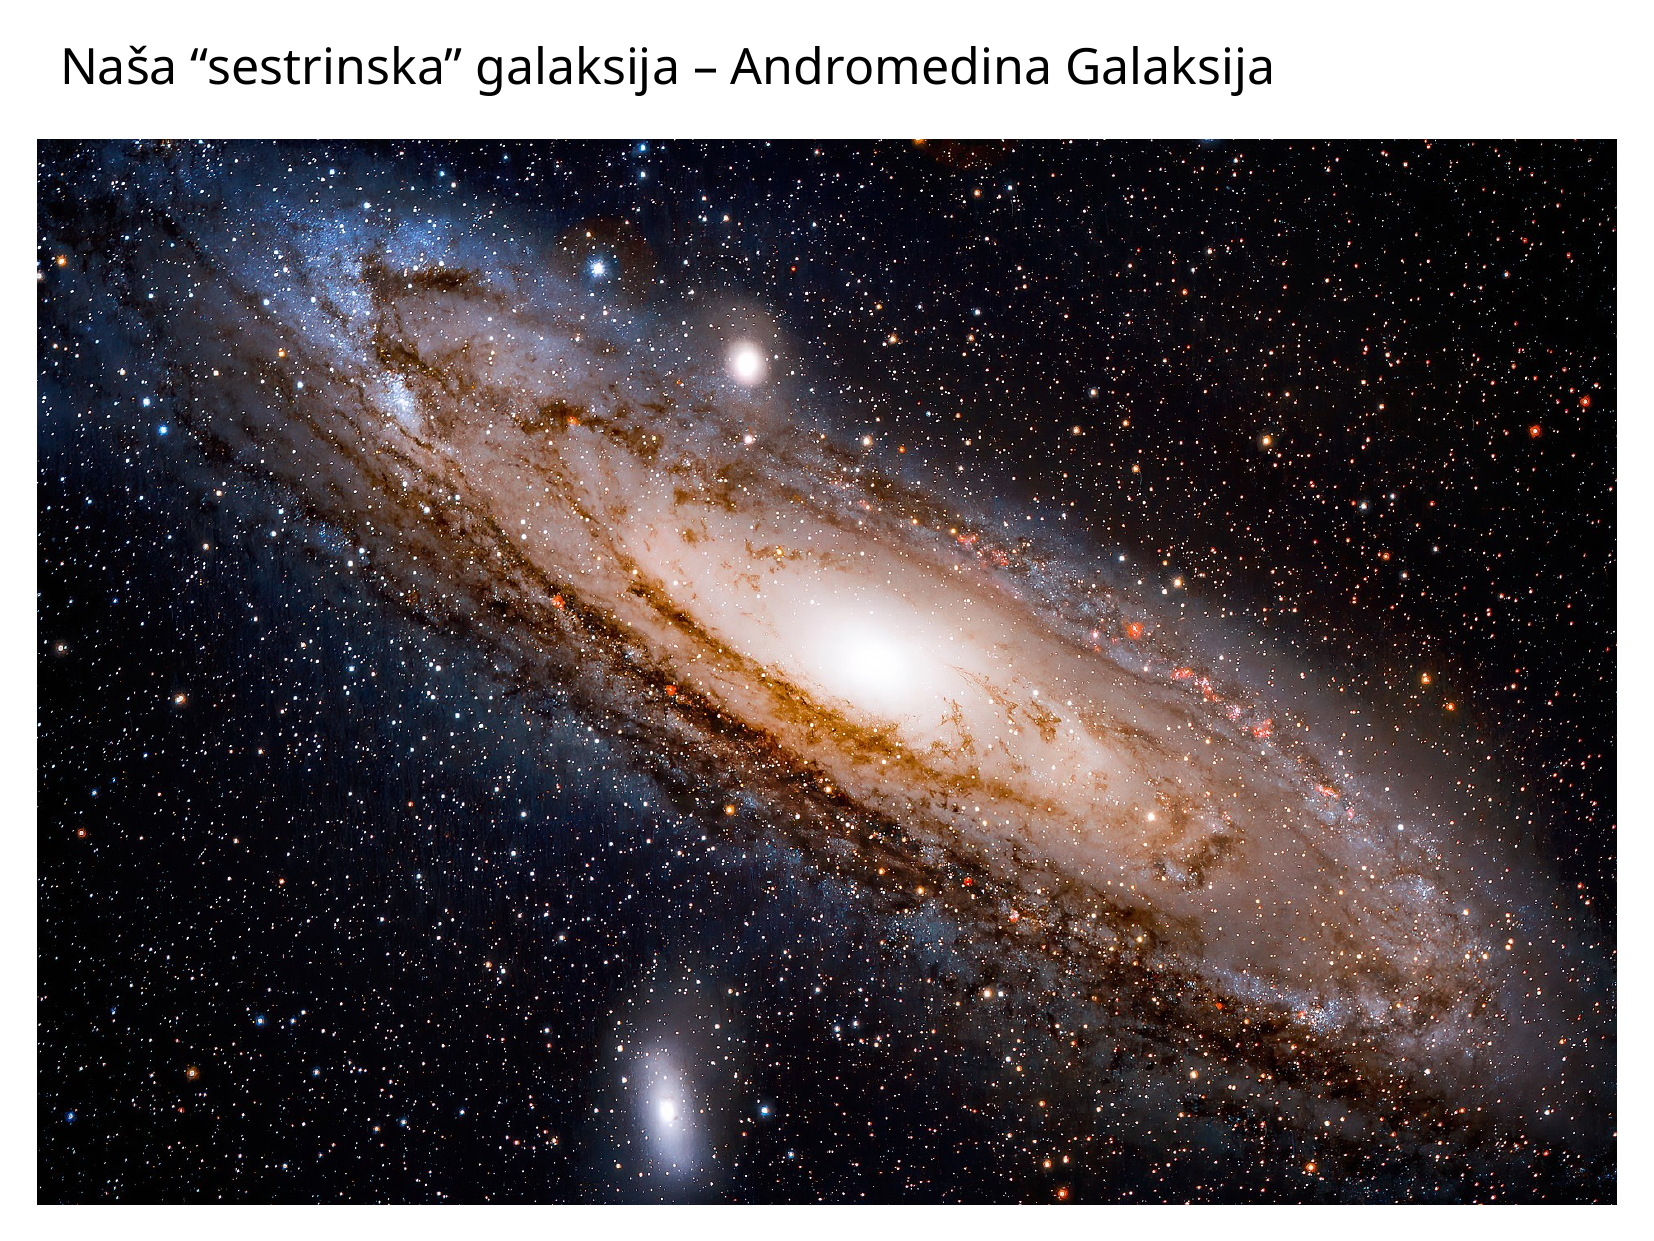

# Naša “sestrinska” galaksija – Andromedina Galaksija